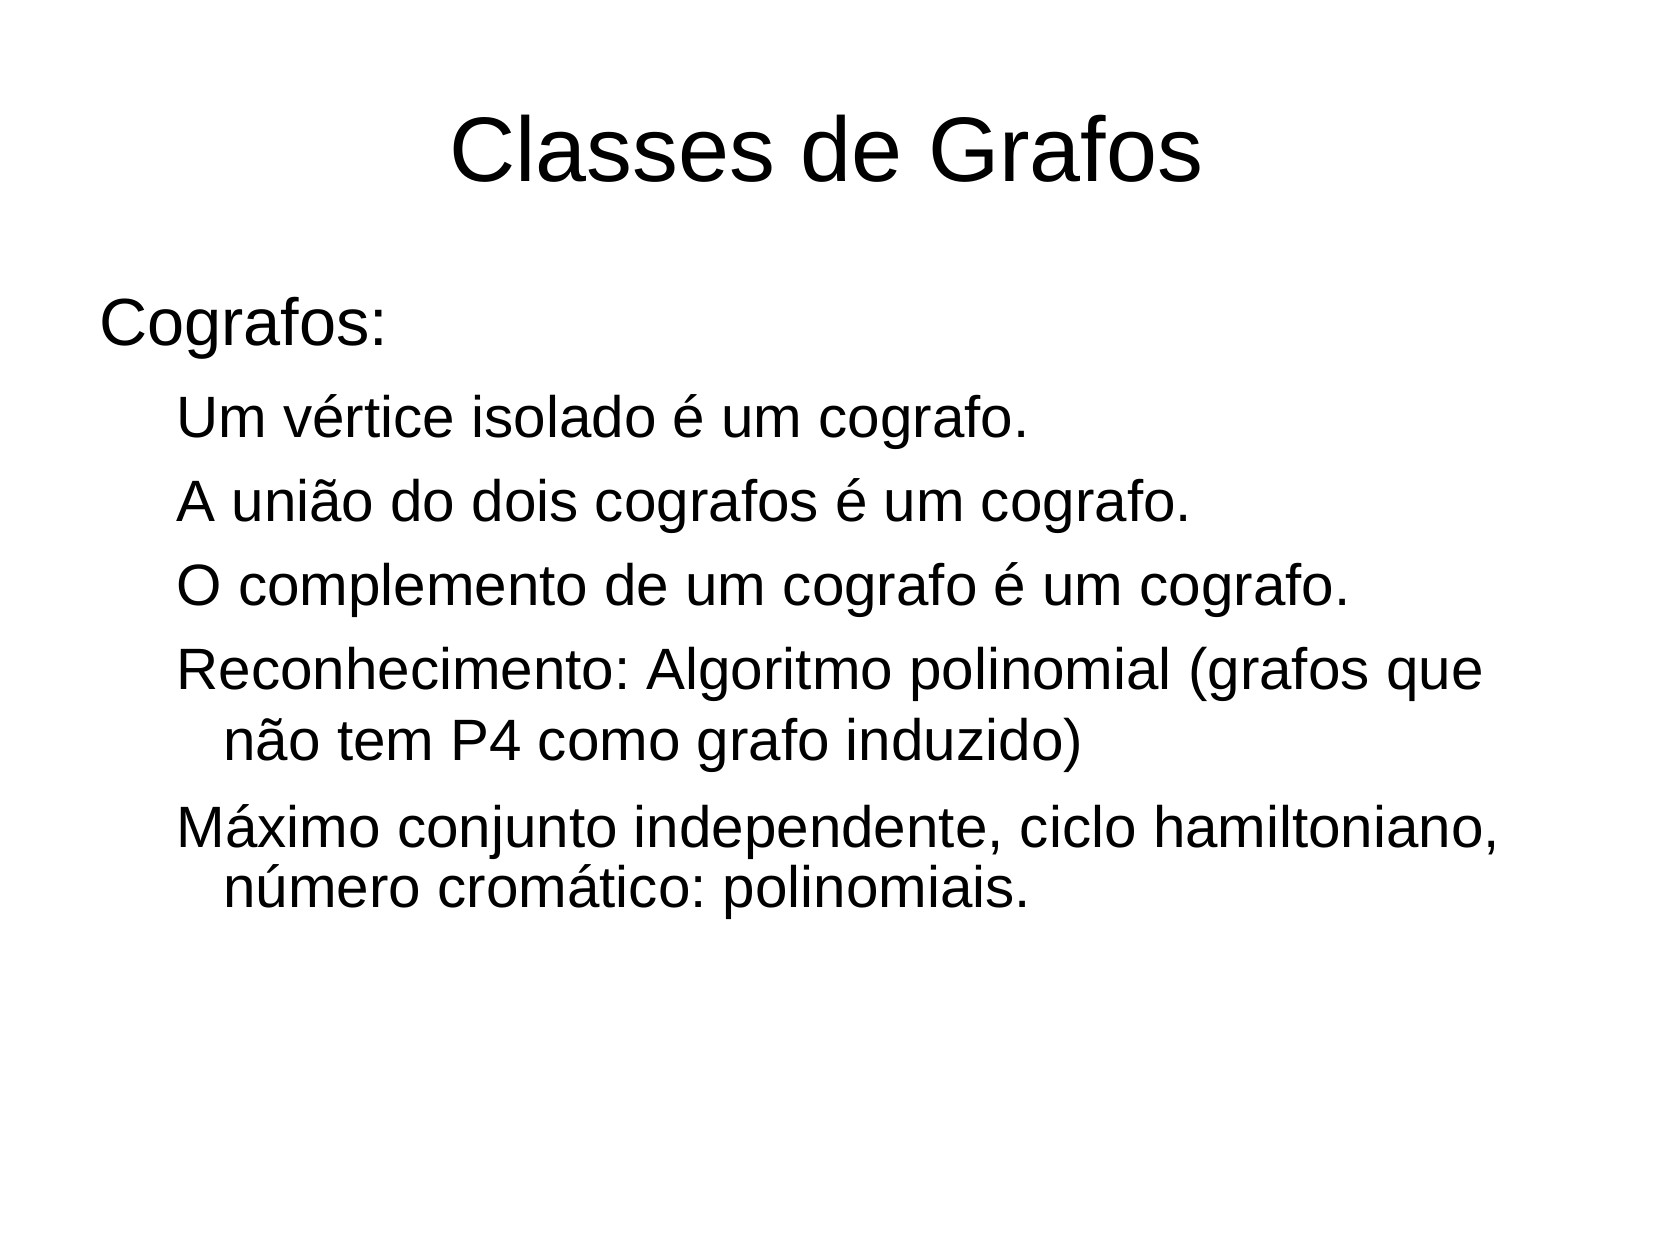

# Classes de Grafos
Cografos:
Um vértice isolado é um cografo.
A união do dois cografos é um cografo.
O complemento de um cografo é um cografo.
Reconhecimento: Algoritmo polinomial (grafos que não tem P4 como grafo induzido)‏
Máximo conjunto independente, ciclo hamiltoniano, número cromático: polinomiais.